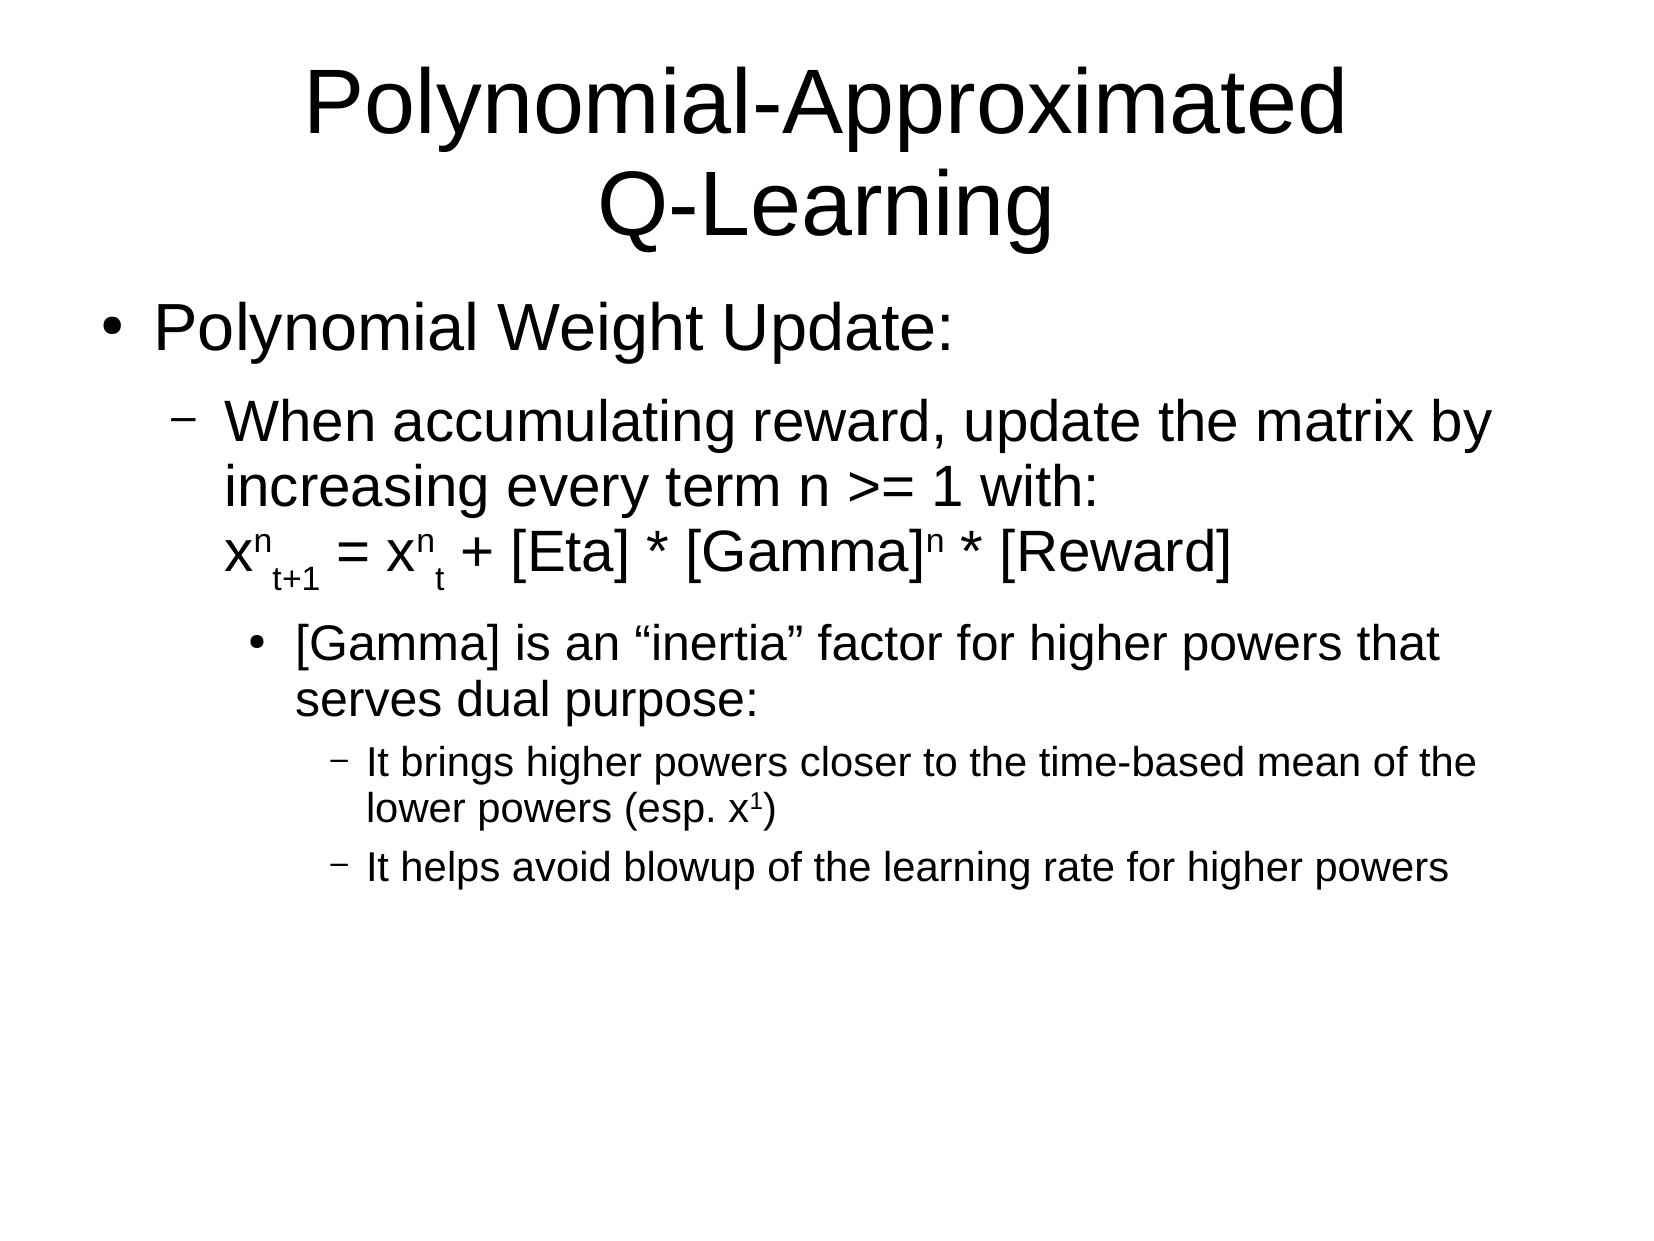

# Polynomial-Approximated Q-Learning
Polynomial Weight Update:
When accumulating reward, update the matrix by increasing every term n >= 1 with:
xnt+1 = xnt + [Eta] * [Gamma]n * [Reward]
[Gamma] is an “inertia” factor for higher powers that serves dual purpose:
It brings higher powers closer to the time-based mean of the lower powers (esp. x1)
It helps avoid blowup of the learning rate for higher powers